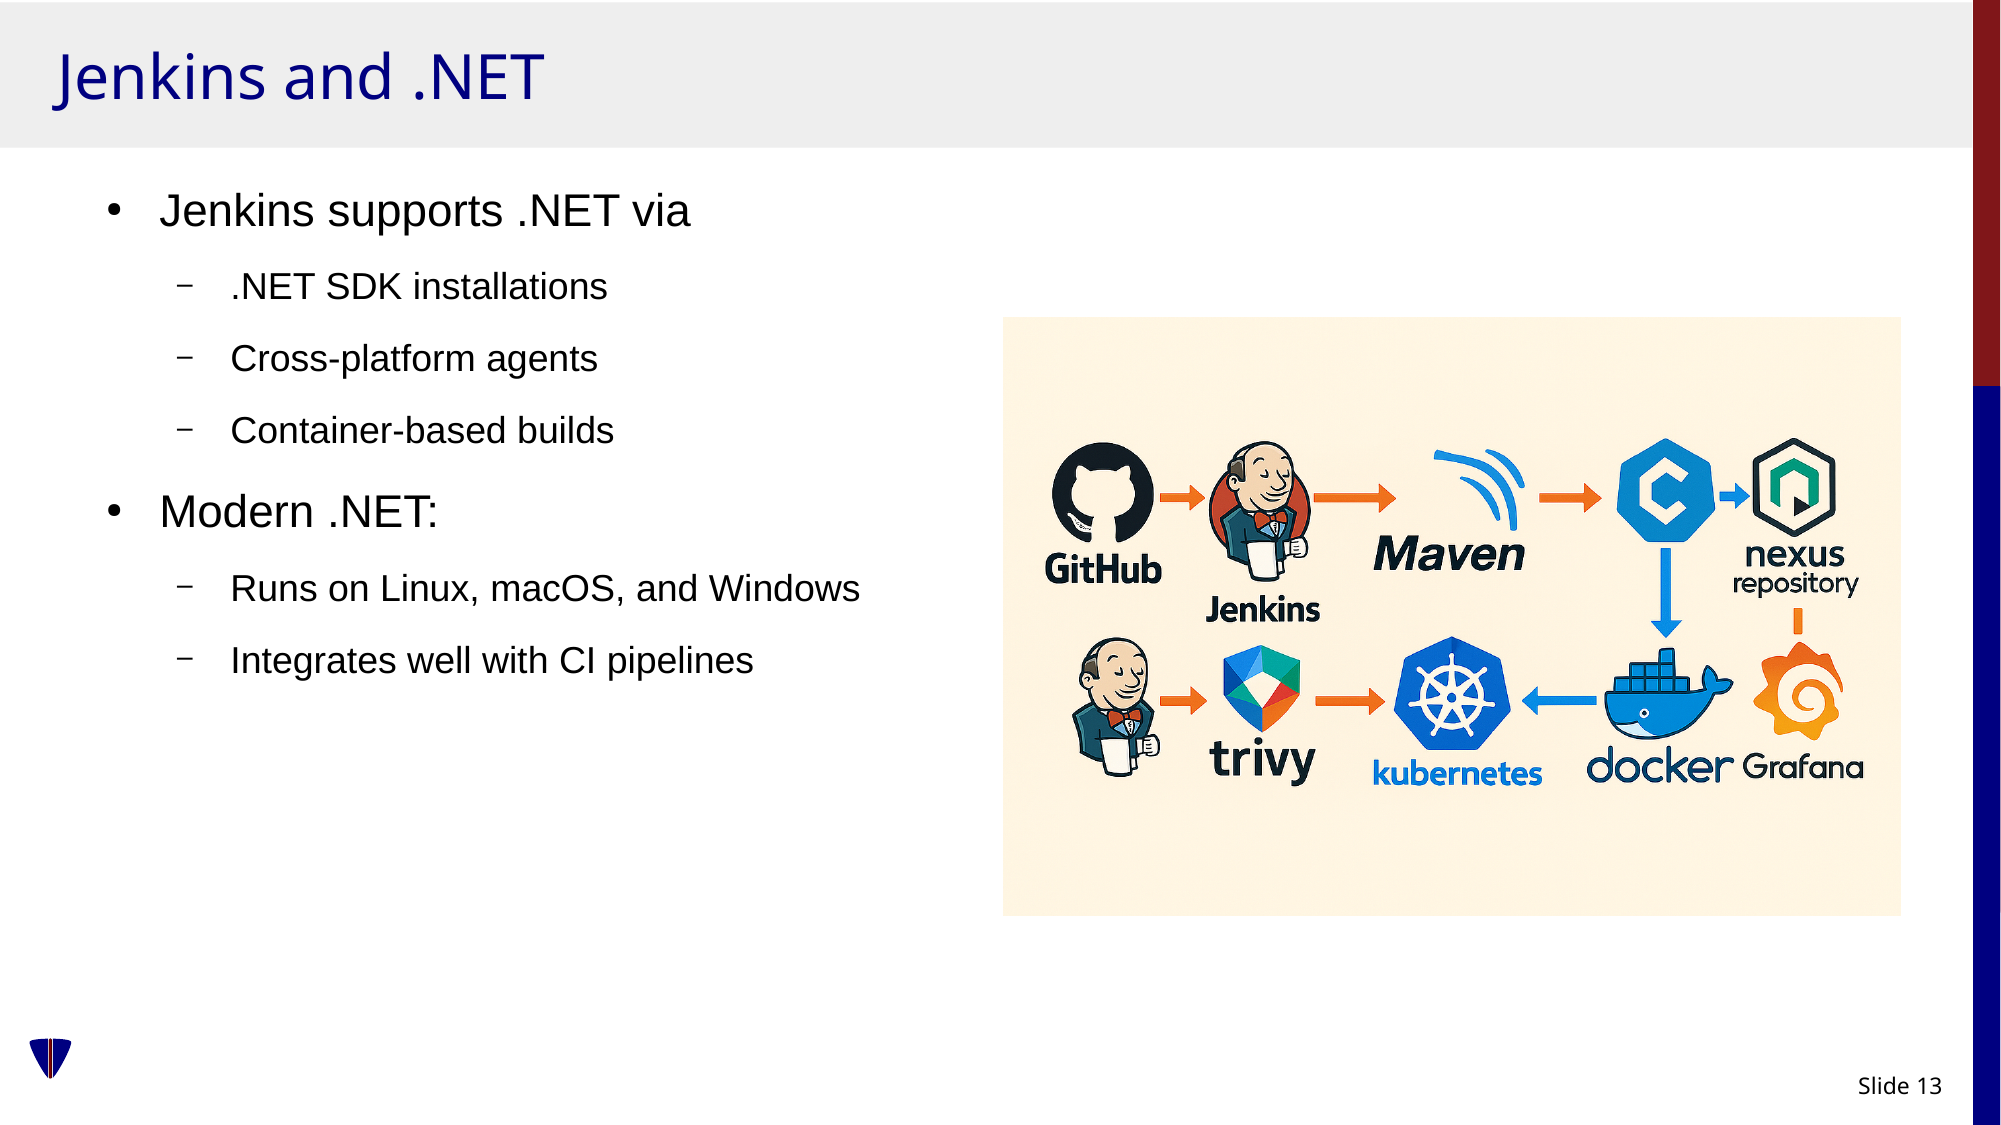

# Jenkins and .NET
Jenkins supports .NET via
.NET SDK installations
Cross-platform agents
Container-based builds
Modern .NET:
Runs on Linux, macOS, and Windows
Integrates well with CI pipelines